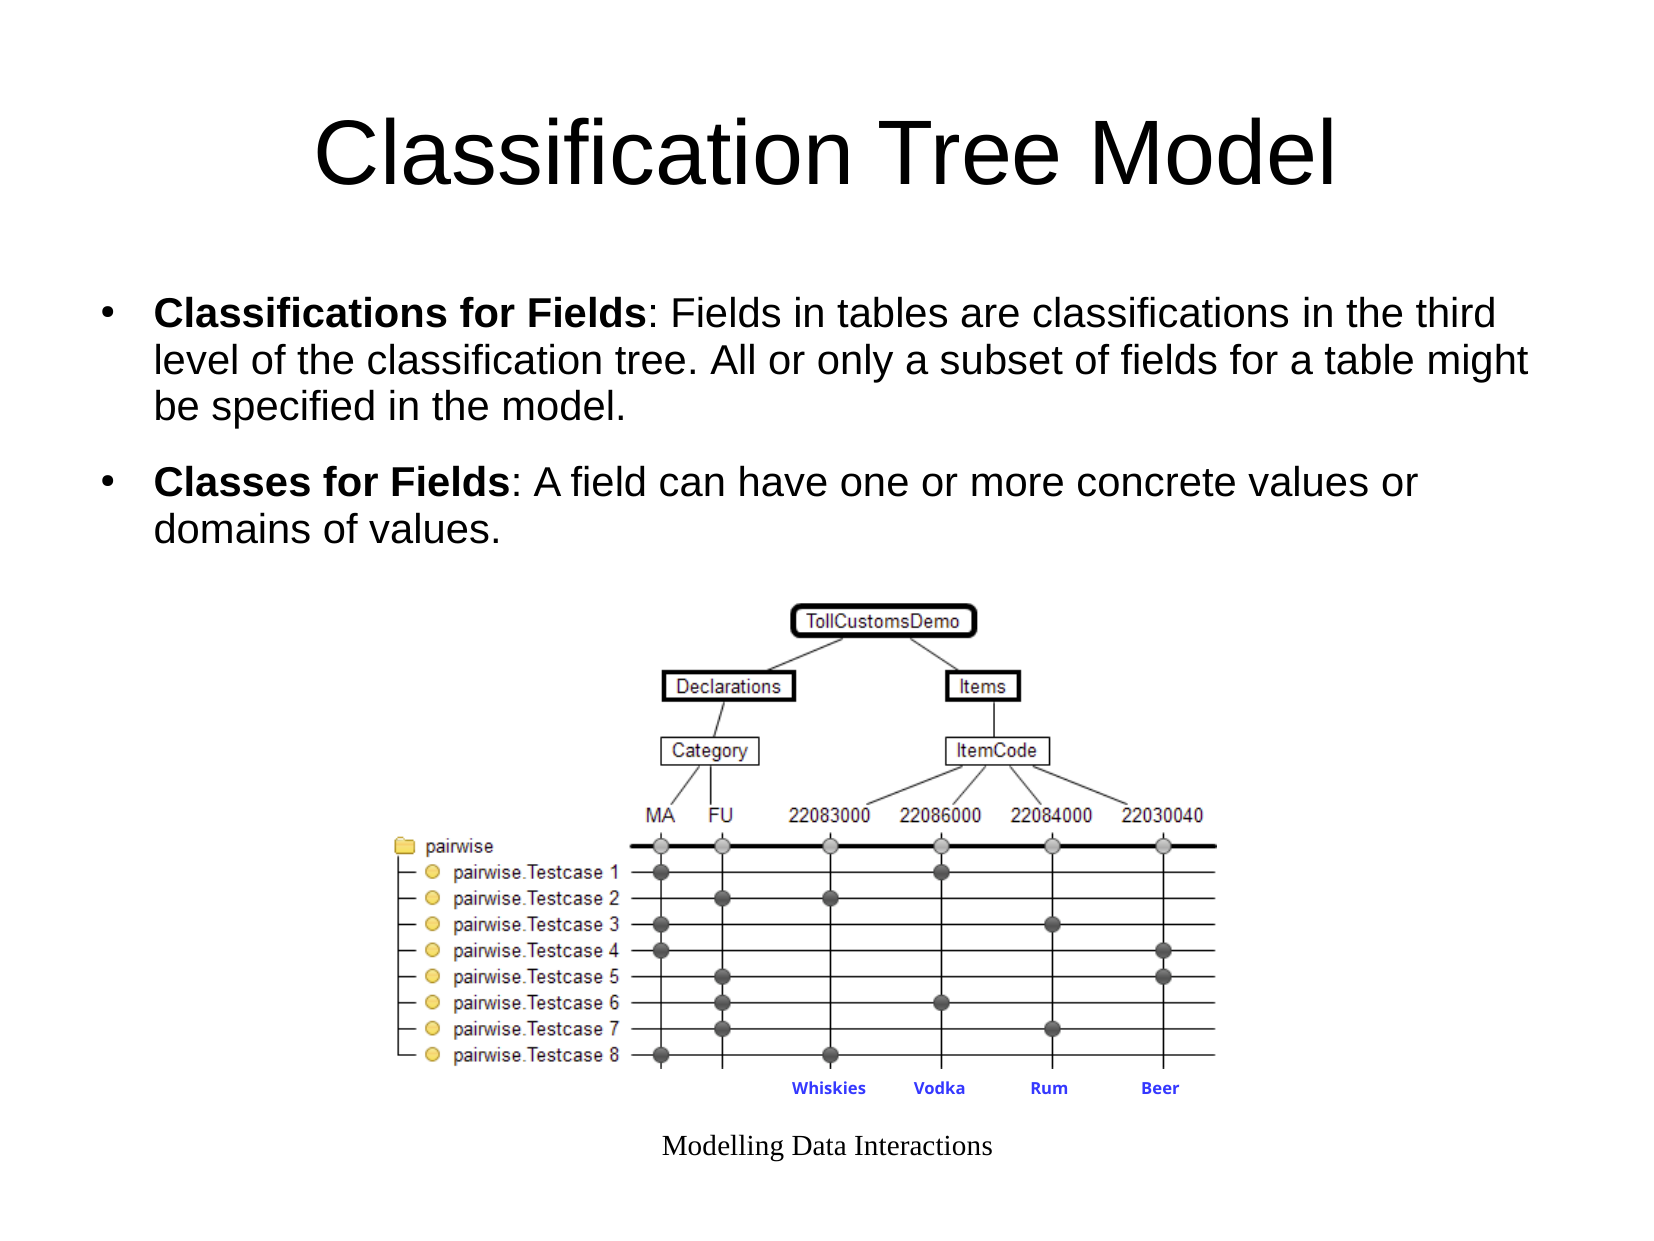

# Classification Tree Model
Classifications for Fields: Fields in tables are classifications in the third level of the classification tree. All or only a subset of fields for a table might be specified in the model.
Classes for Fields: A field can have one or more concrete values or domains of values.
Whiskies
Vodka
Rum
Beer
Modelling Data Interactions